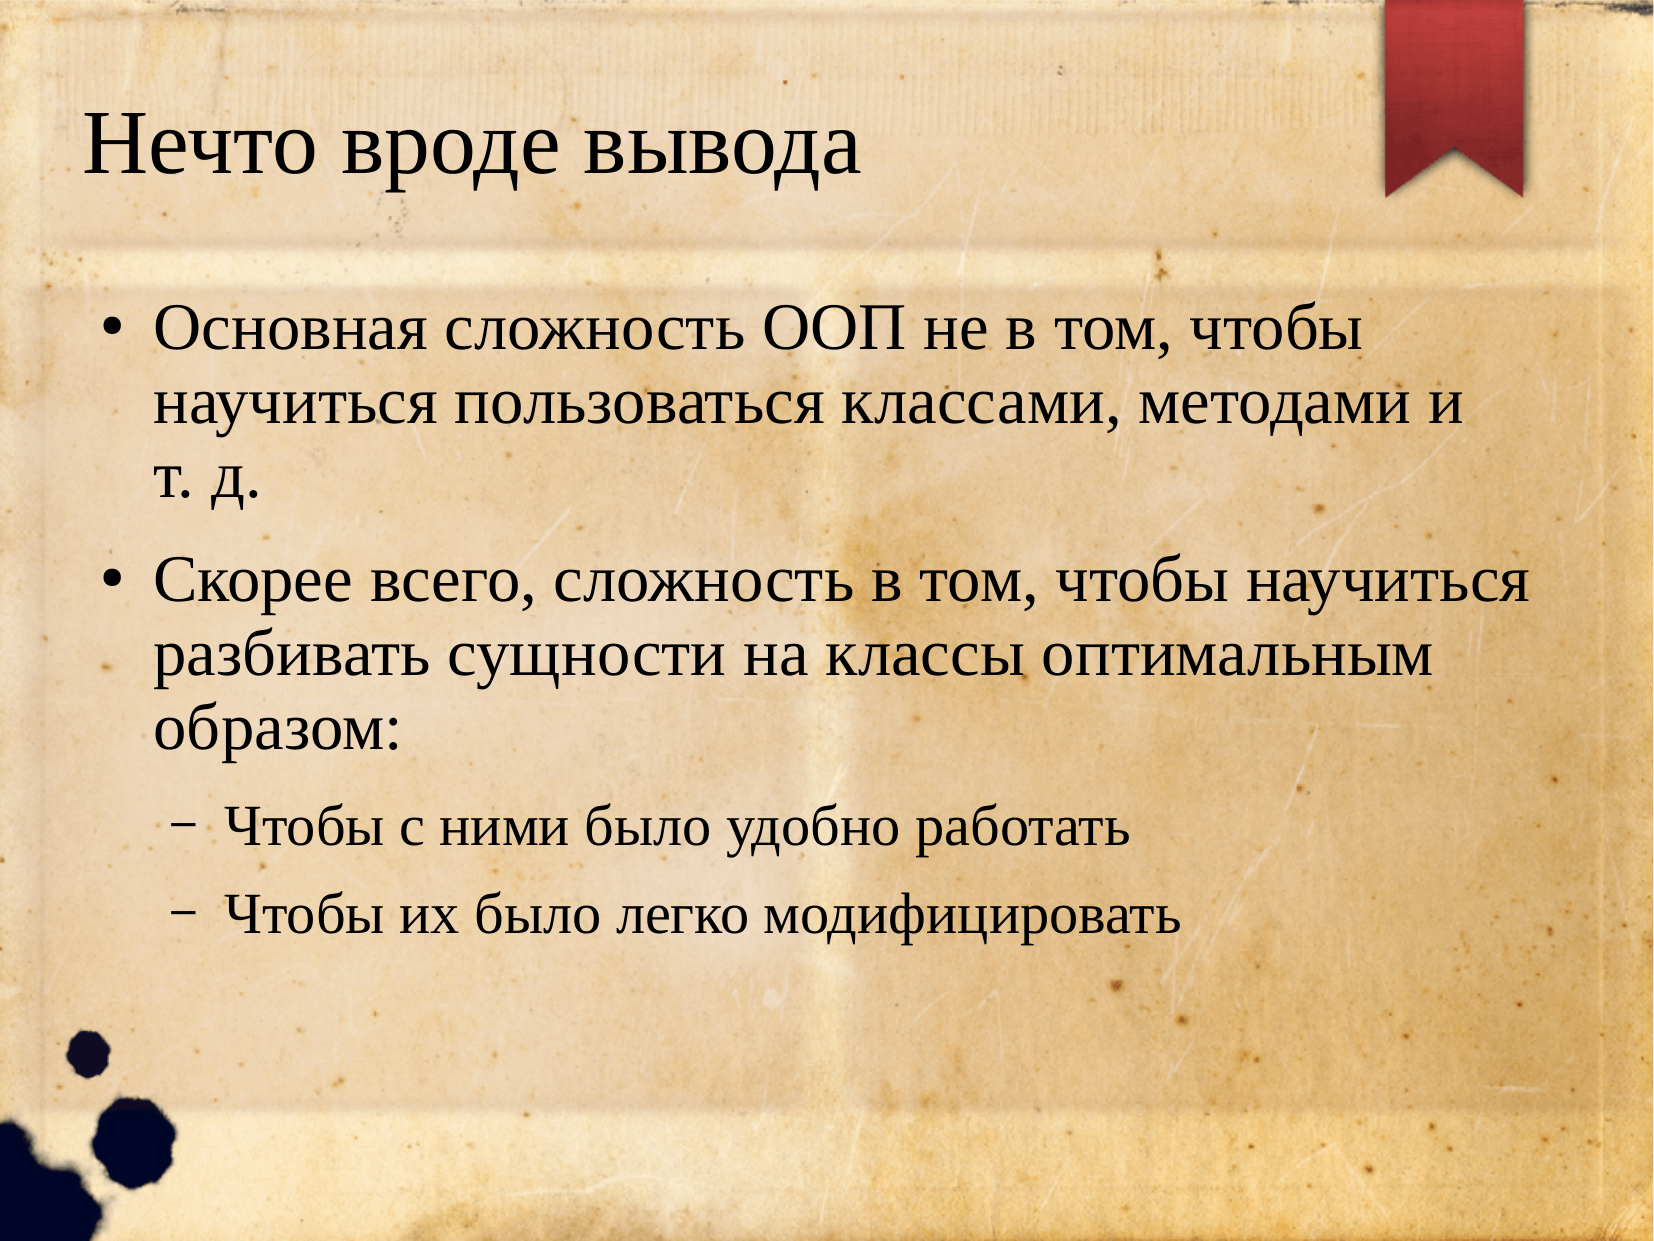

# Нечто вроде вывода
Основная сложность ООП не в том, чтобы научиться пользоваться классами, методами и т. д.
Скорее всего, сложность в том, чтобы научиться разбивать сущности на классы оптимальным образом:
Чтобы с ними было удобно работать
Чтобы их было легко модифицировать